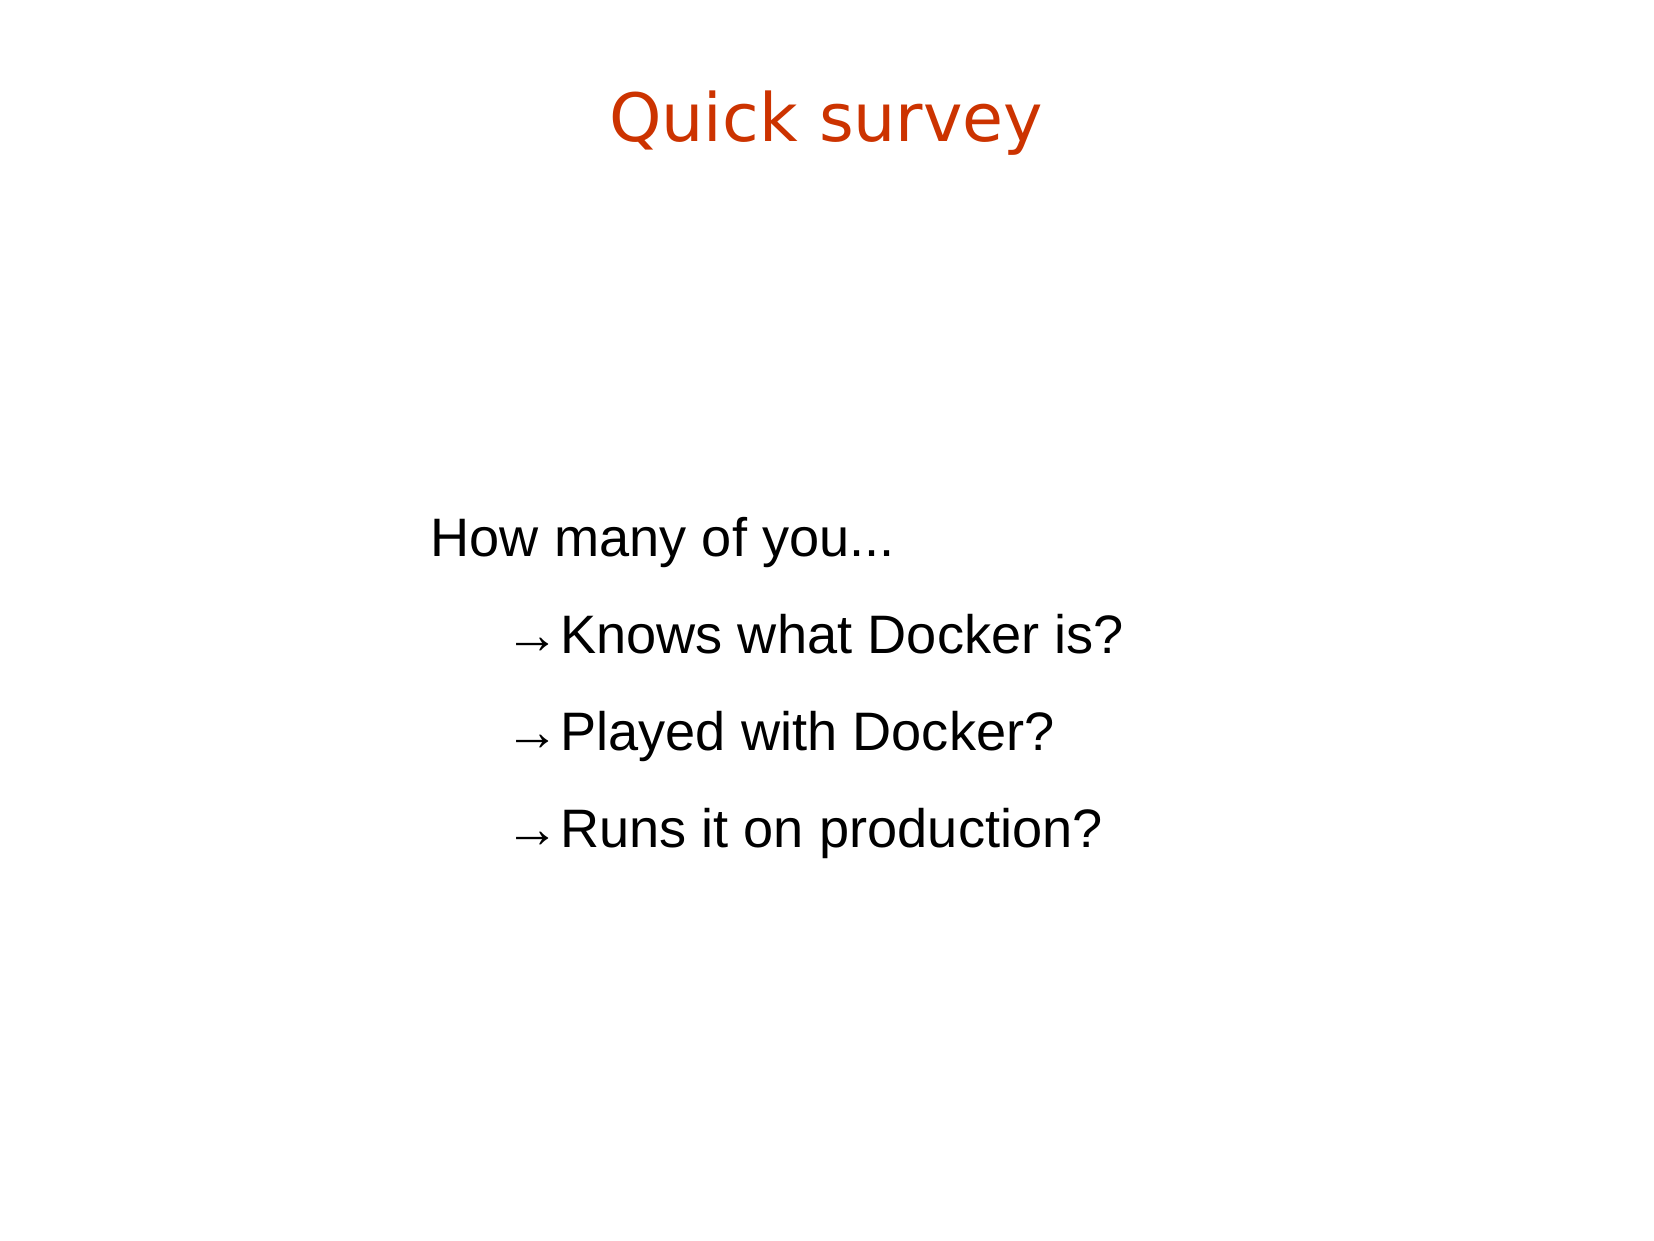

Quick survey
How many of you...
	→Knows what Docker is?
	→Played with Docker?
	→Runs it on production?